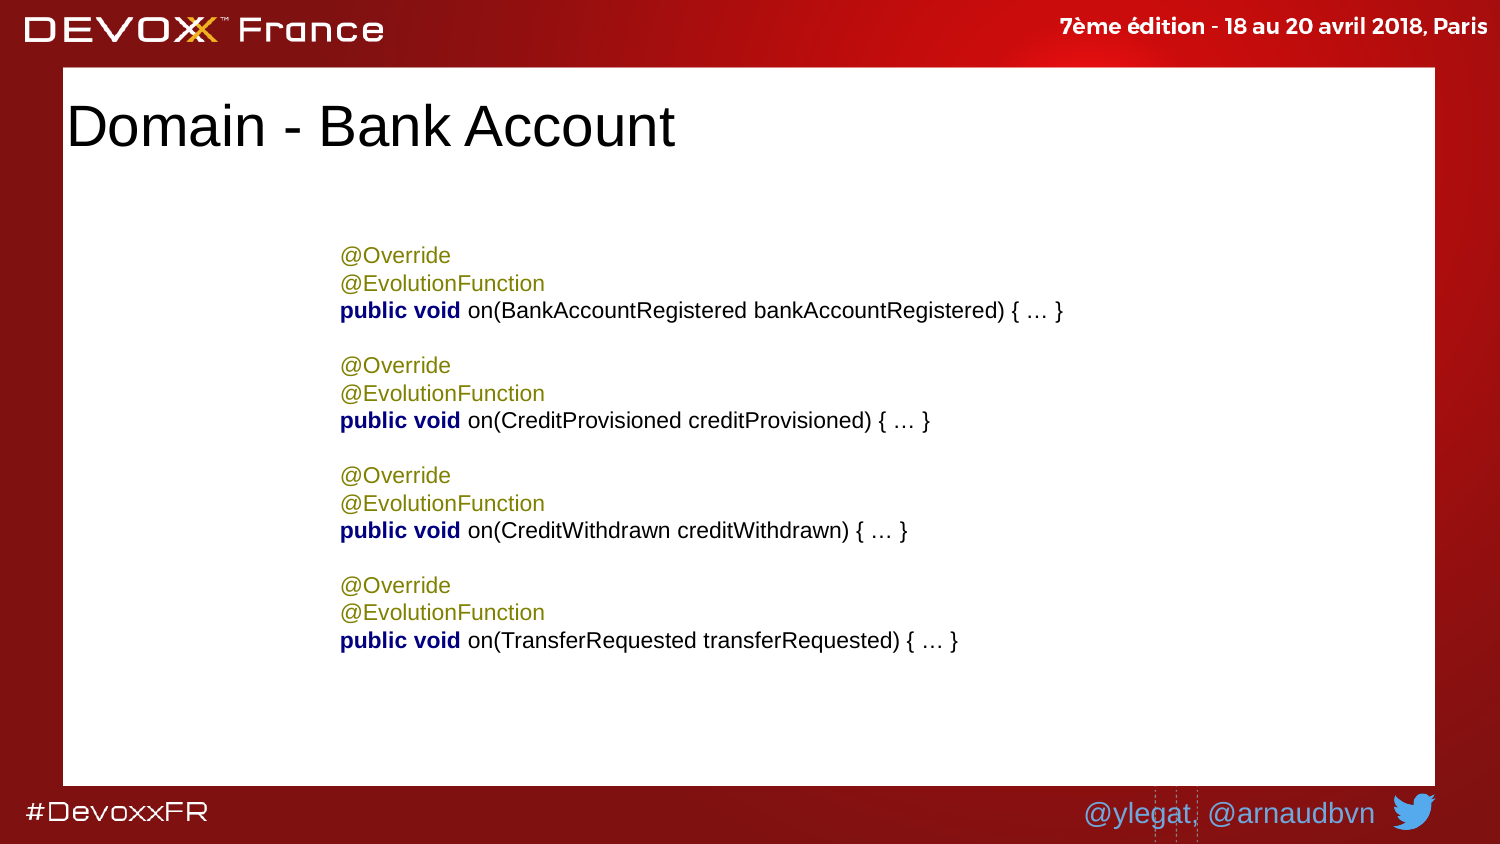

# Domain - Bank Account
@Override
@EvolutionFunction
public void on(BankAccountRegistered bankAccountRegistered) { … }
@Override
@EvolutionFunction
public void on(CreditProvisioned creditProvisioned) { … }
@Override
@EvolutionFunction
public void on(CreditWithdrawn creditWithdrawn) { … }
@Override
@EvolutionFunction
public void on(TransferRequested transferRequested) { … }
@ylegat, @arnaudbvn